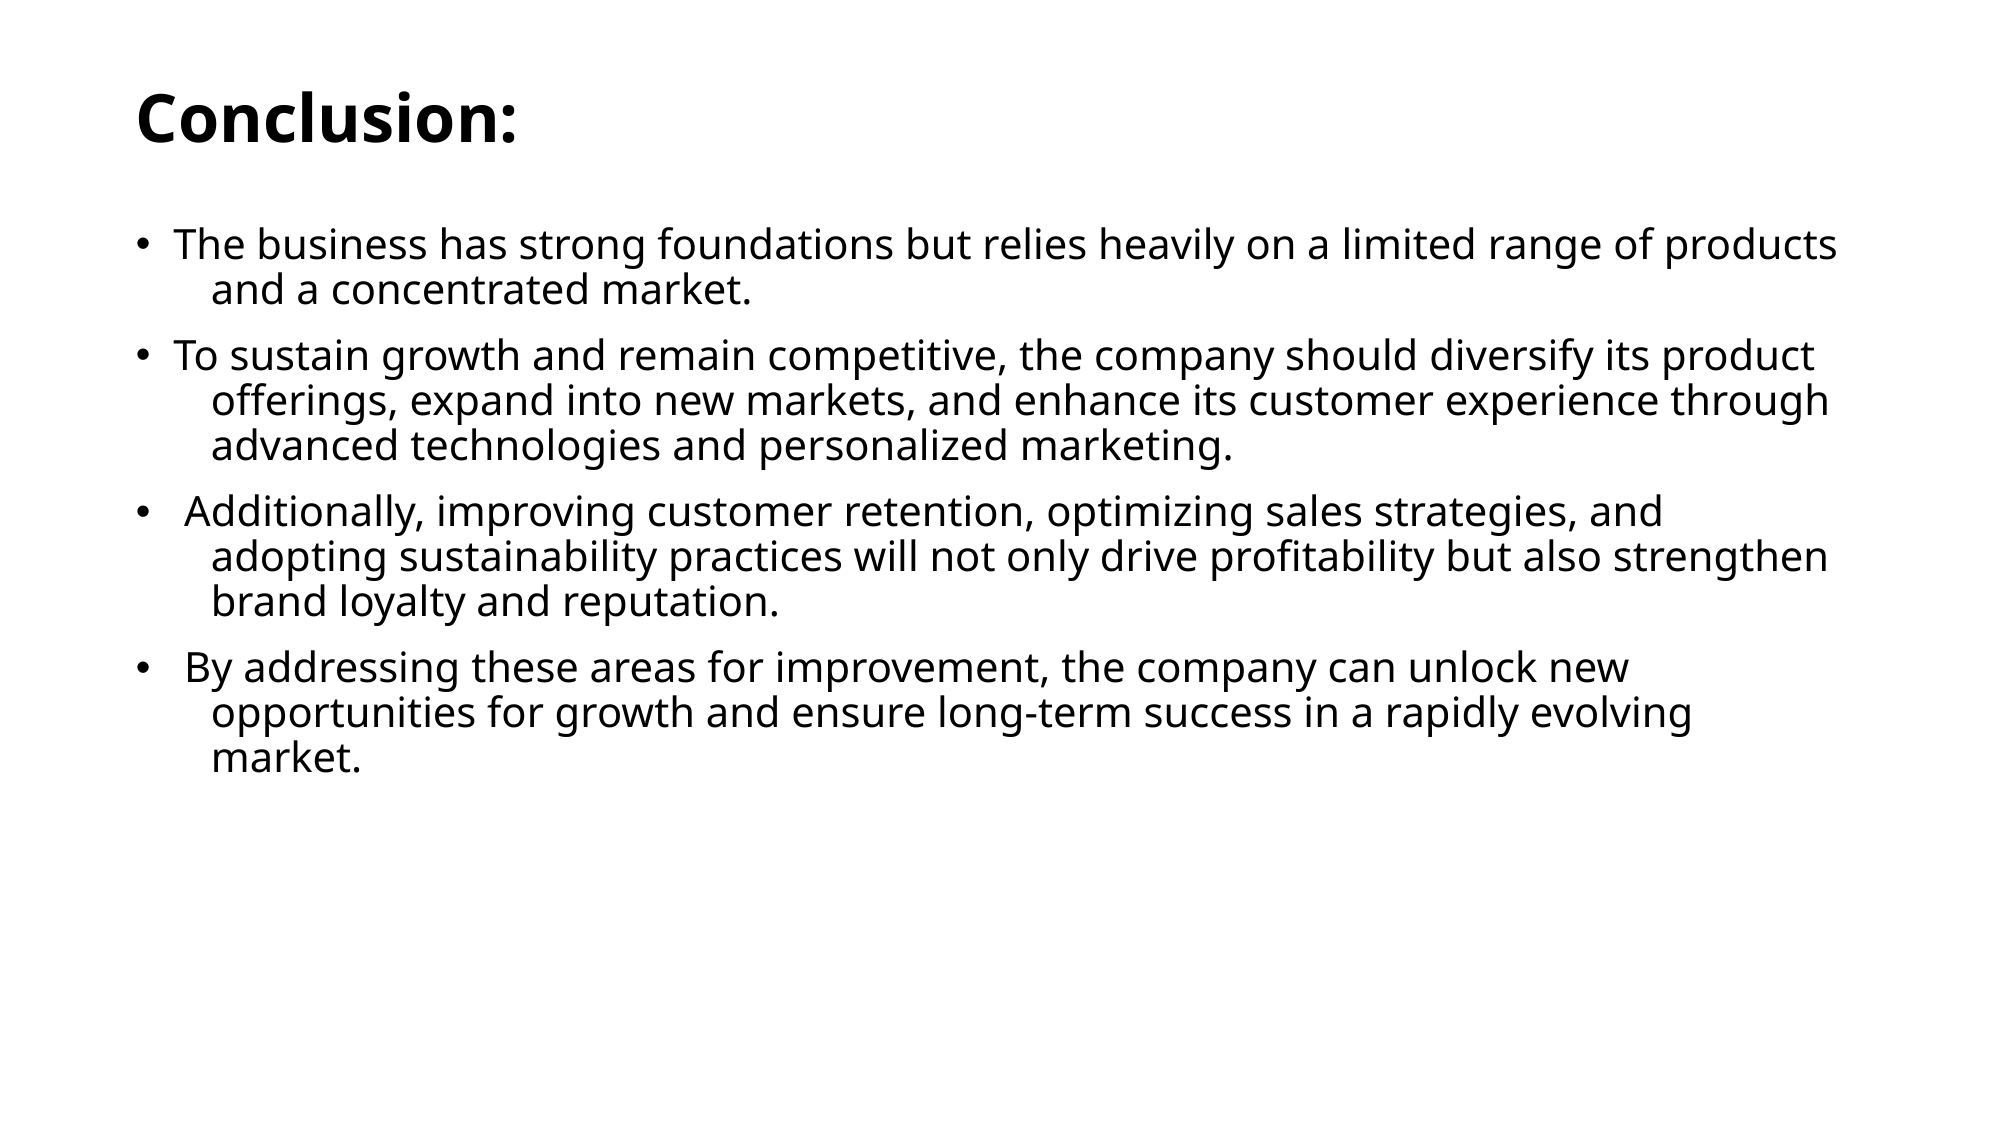

# Conclusion:
The business has strong foundations but relies heavily on a limited range of products and a concentrated market.
To sustain growth and remain competitive, the company should diversify its product offerings, expand into new markets, and enhance its customer experience through advanced technologies and personalized marketing.
 Additionally, improving customer retention, optimizing sales strategies, and adopting sustainability practices will not only drive profitability but also strengthen brand loyalty and reputation.
 By addressing these areas for improvement, the company can unlock new opportunities for growth and ensure long-term success in a rapidly evolving market.